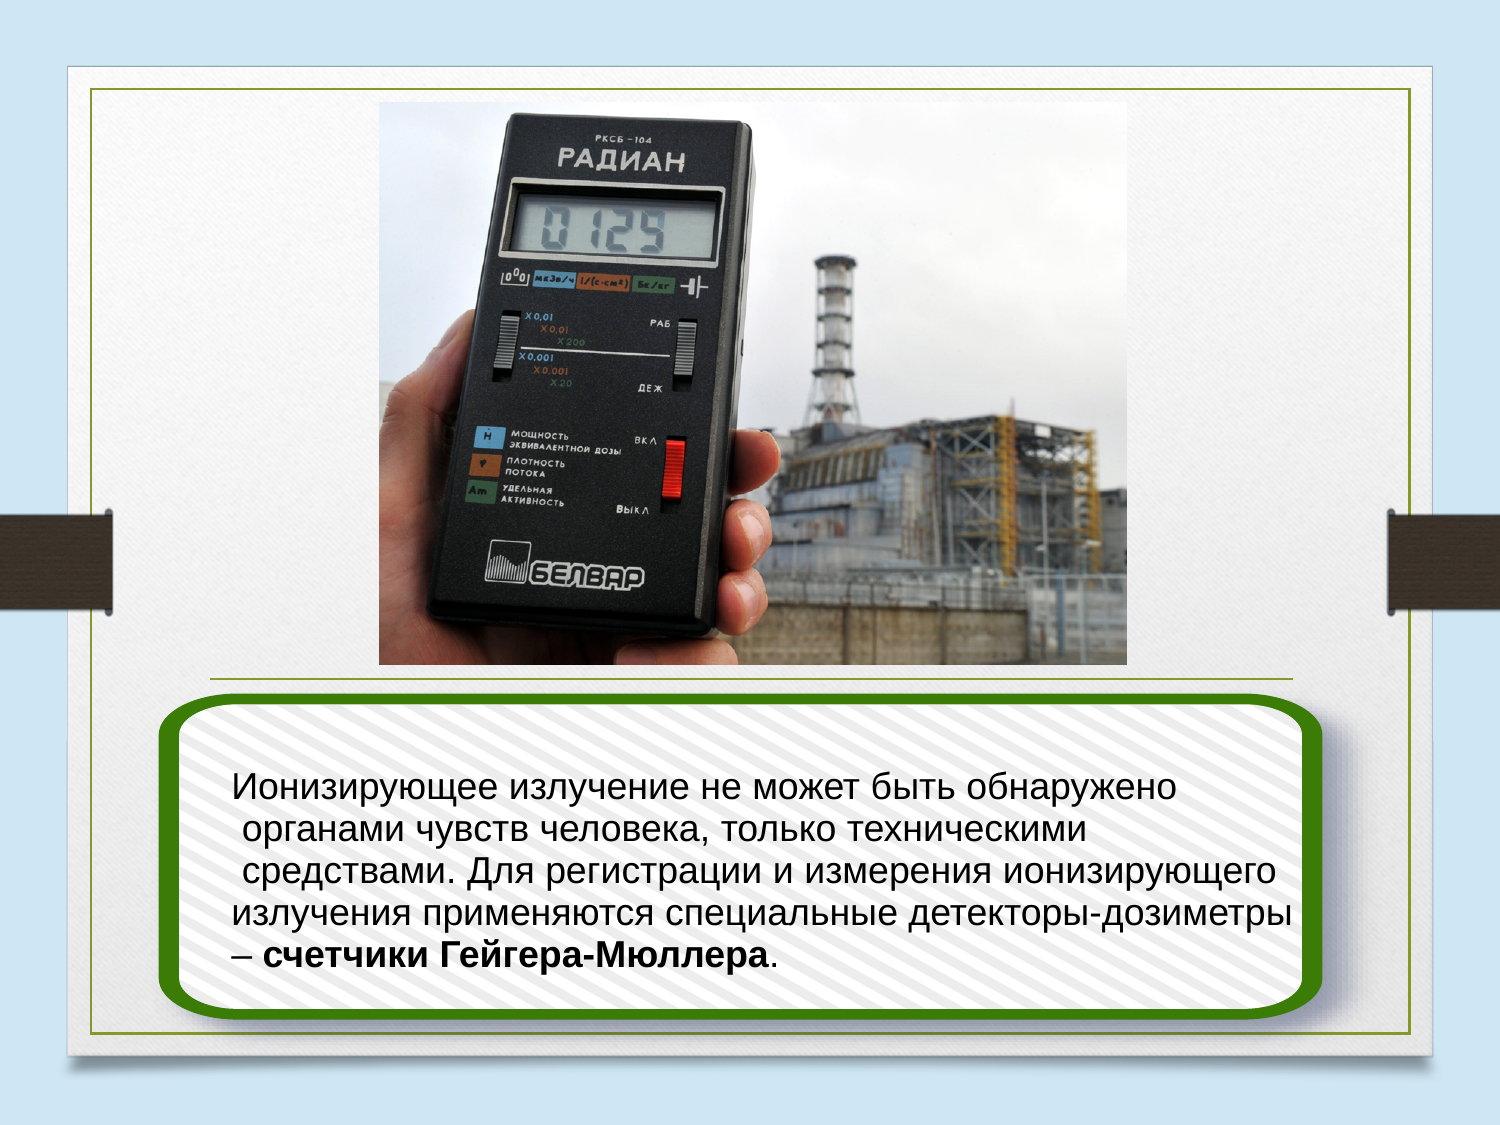

Ионизирующее излучение не может быть обнаружено
 органами чувств человека, только техническими
 средствами. Для регистрации и измерения ионизирующего
излучения применяются специальные детекторы-дозиметры
– счетчики Гейгера-Мюллера.